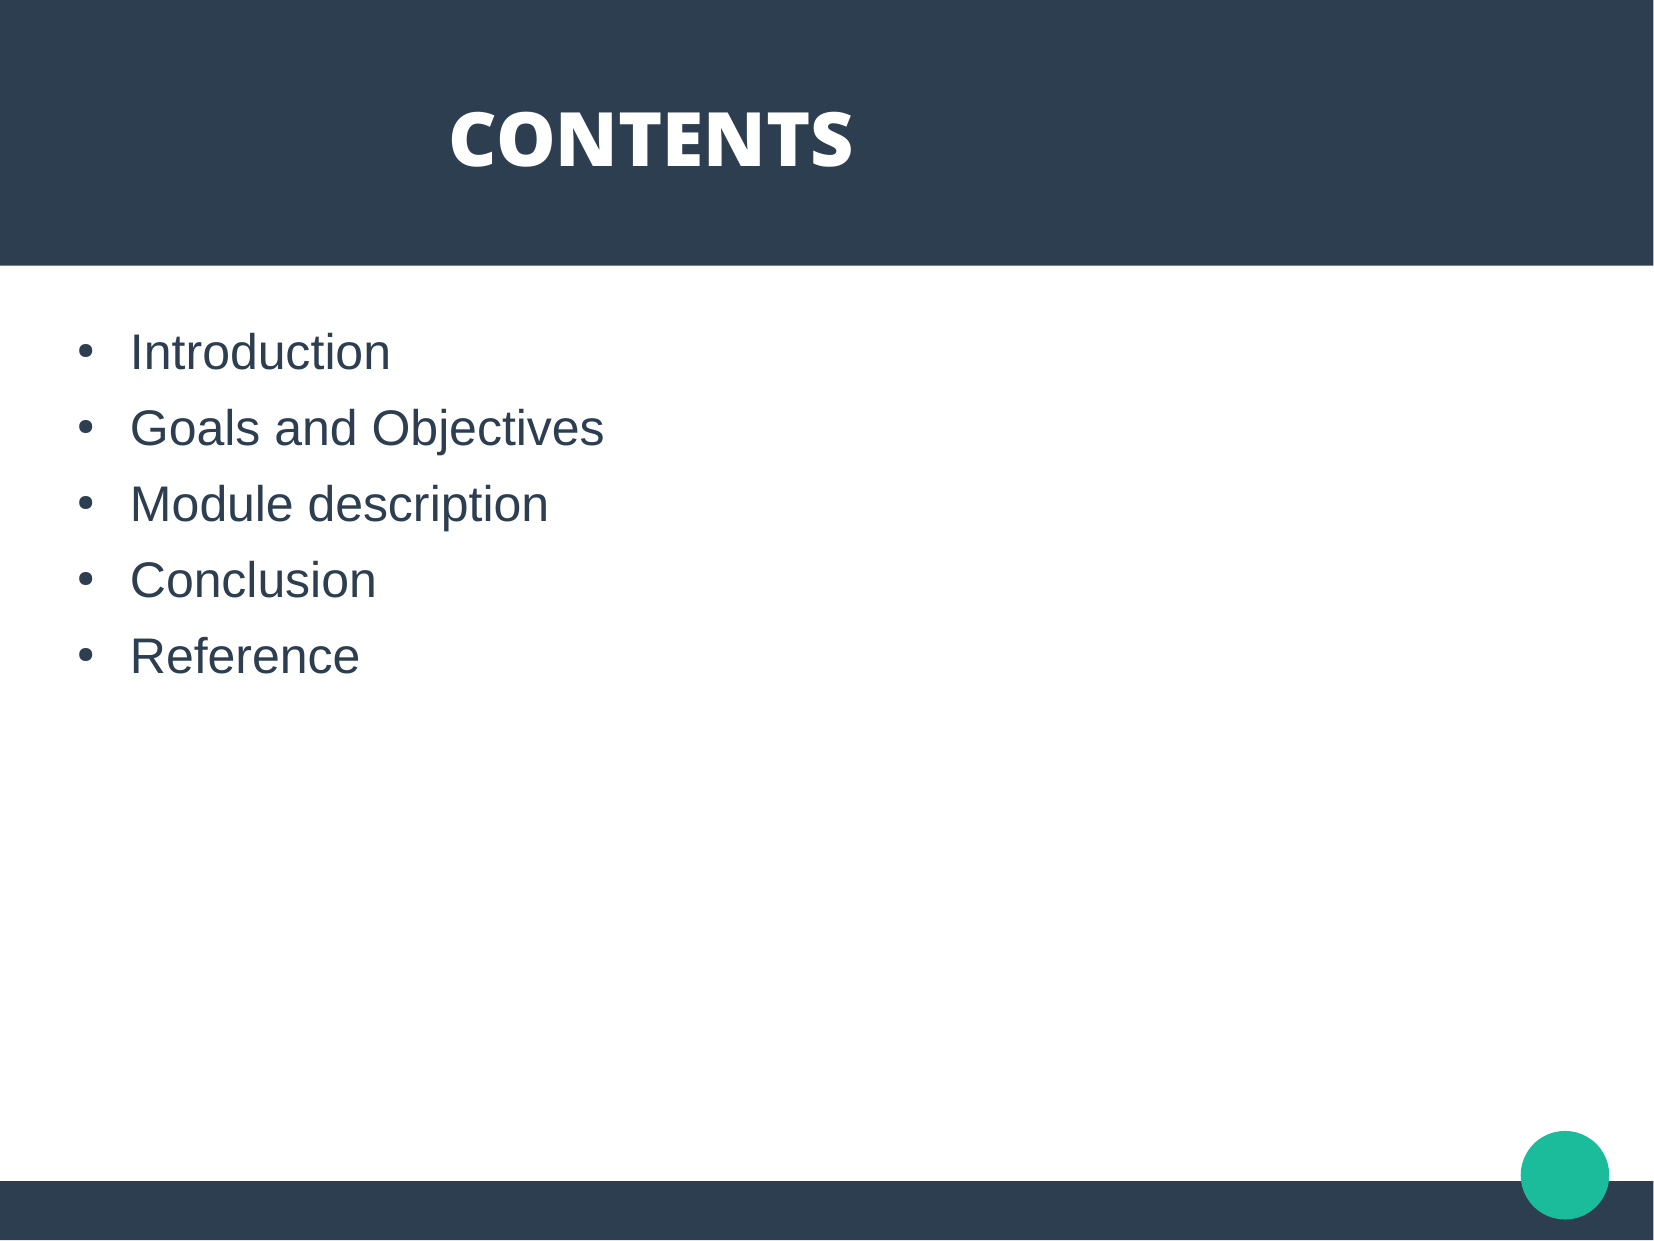

# CONTENTS
Introduction
Goals and Objectives
Module description
Conclusion
Reference